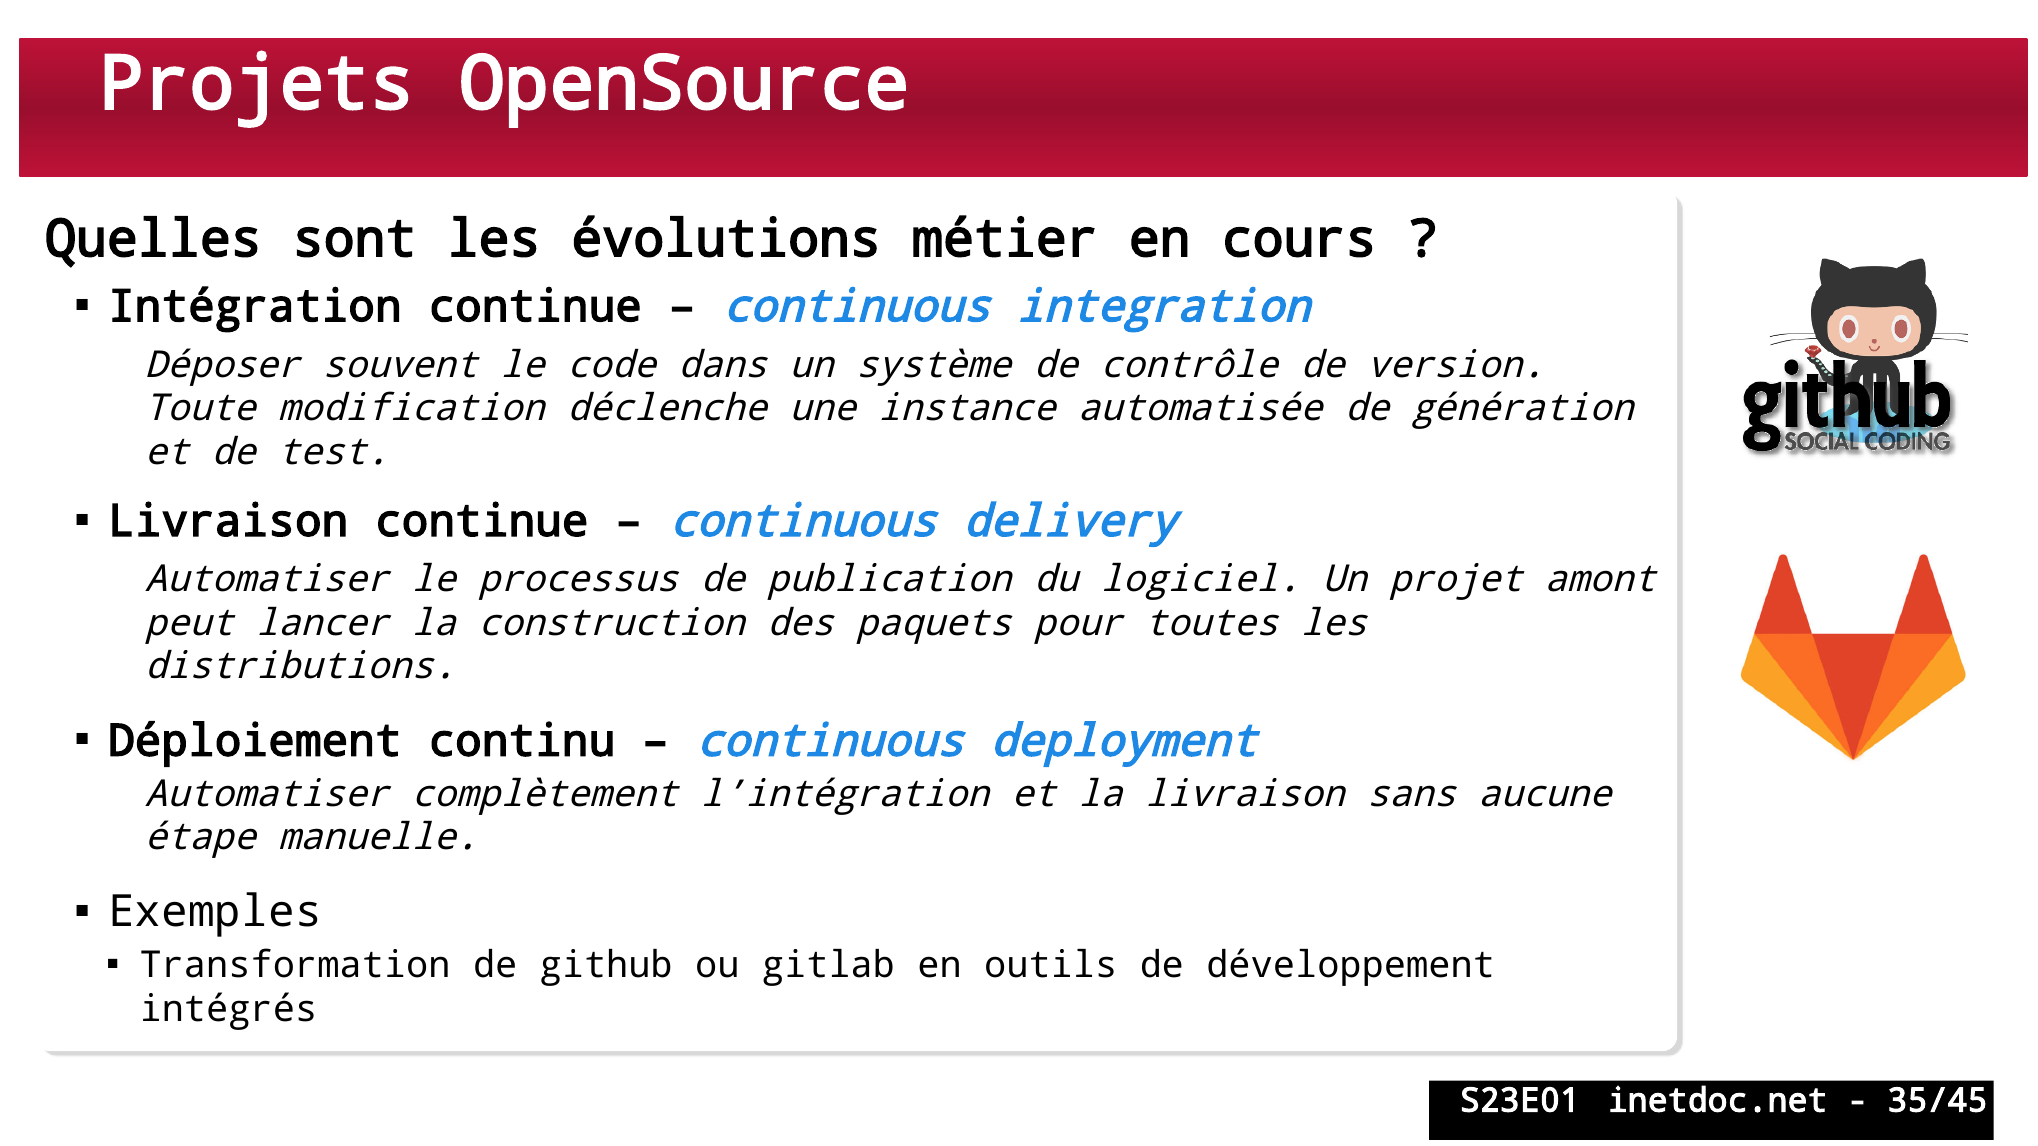

Projets OpenSource
Quelles sont les évolutions métier en cours ?
Intégration continue – continuous integration
Déposer souvent le code dans un système de contrôle de version. Toute modification déclenche une instance automatisée de génération et de test.
Livraison continue – continuous delivery
Automatiser le processus de publication du logiciel. Un projet amont peut lancer la construction des paquets pour toutes les distributions.
Déploiement continu – continuous deployment
Automatiser complètement l’intégration et la livraison sans aucune étape manuelle.
Exemples
Transformation de github ou gitlab en outils de développement intégrés
S23E01	inetdoc.net - /45